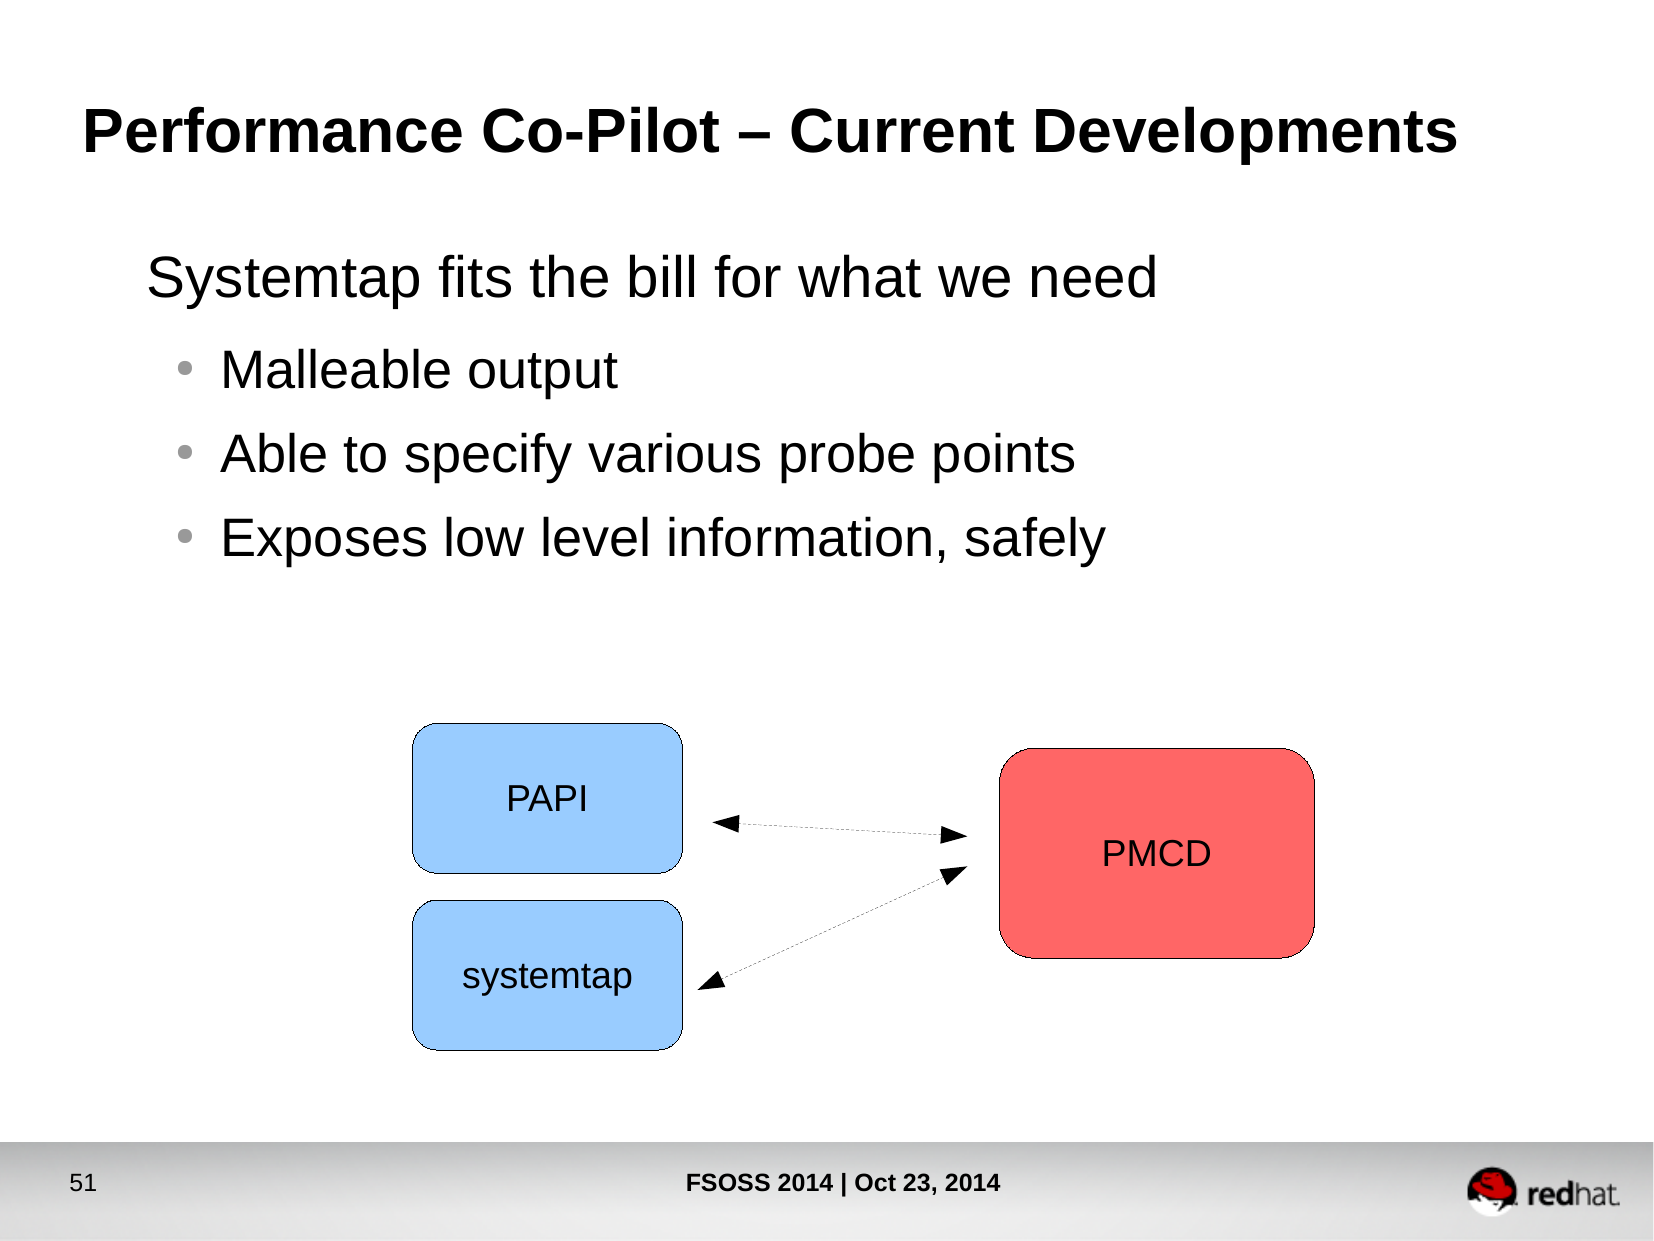

# Performance Co-Pilot – Current Developments
Systemtap fits the bill for what we need
Malleable output
Able to specify various probe points
Exposes low level information, safely
PAPI
PMCD
Application
Specific
Application
Specific
systemtap